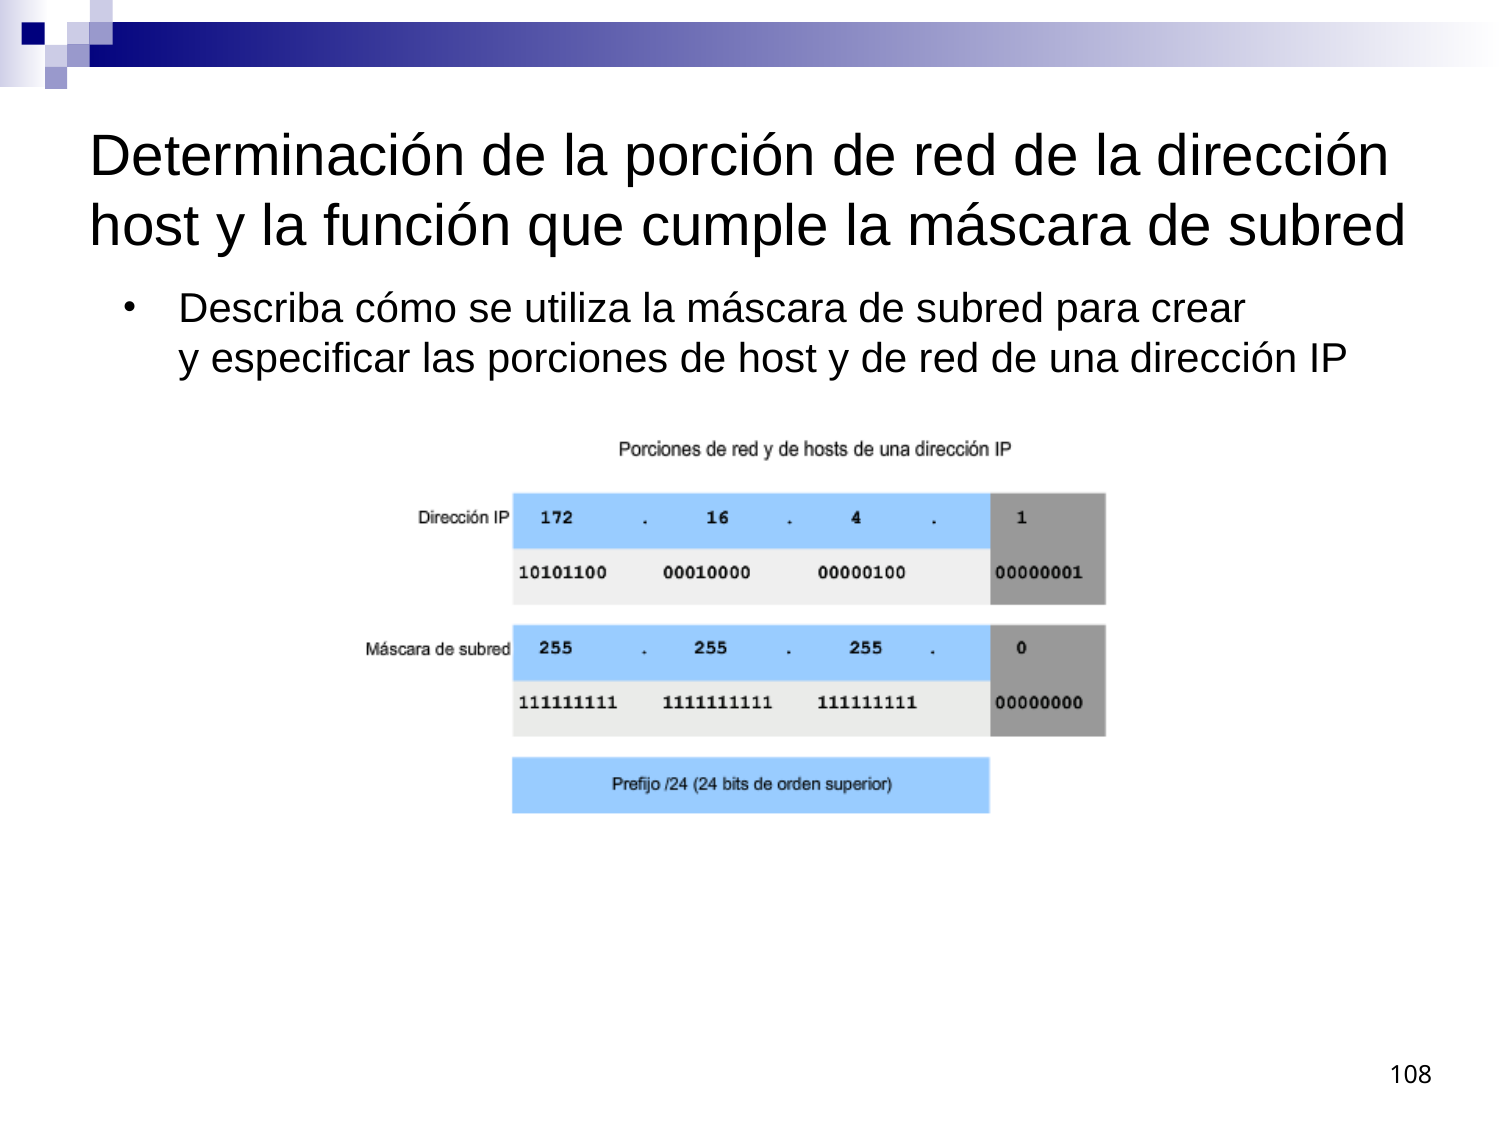

Determinación de la porción de red de la dirección host y la función que cumple la máscara de subred
Describa cómo se utiliza la máscara de subred para crear y especificar las porciones de host y de red de una dirección IP